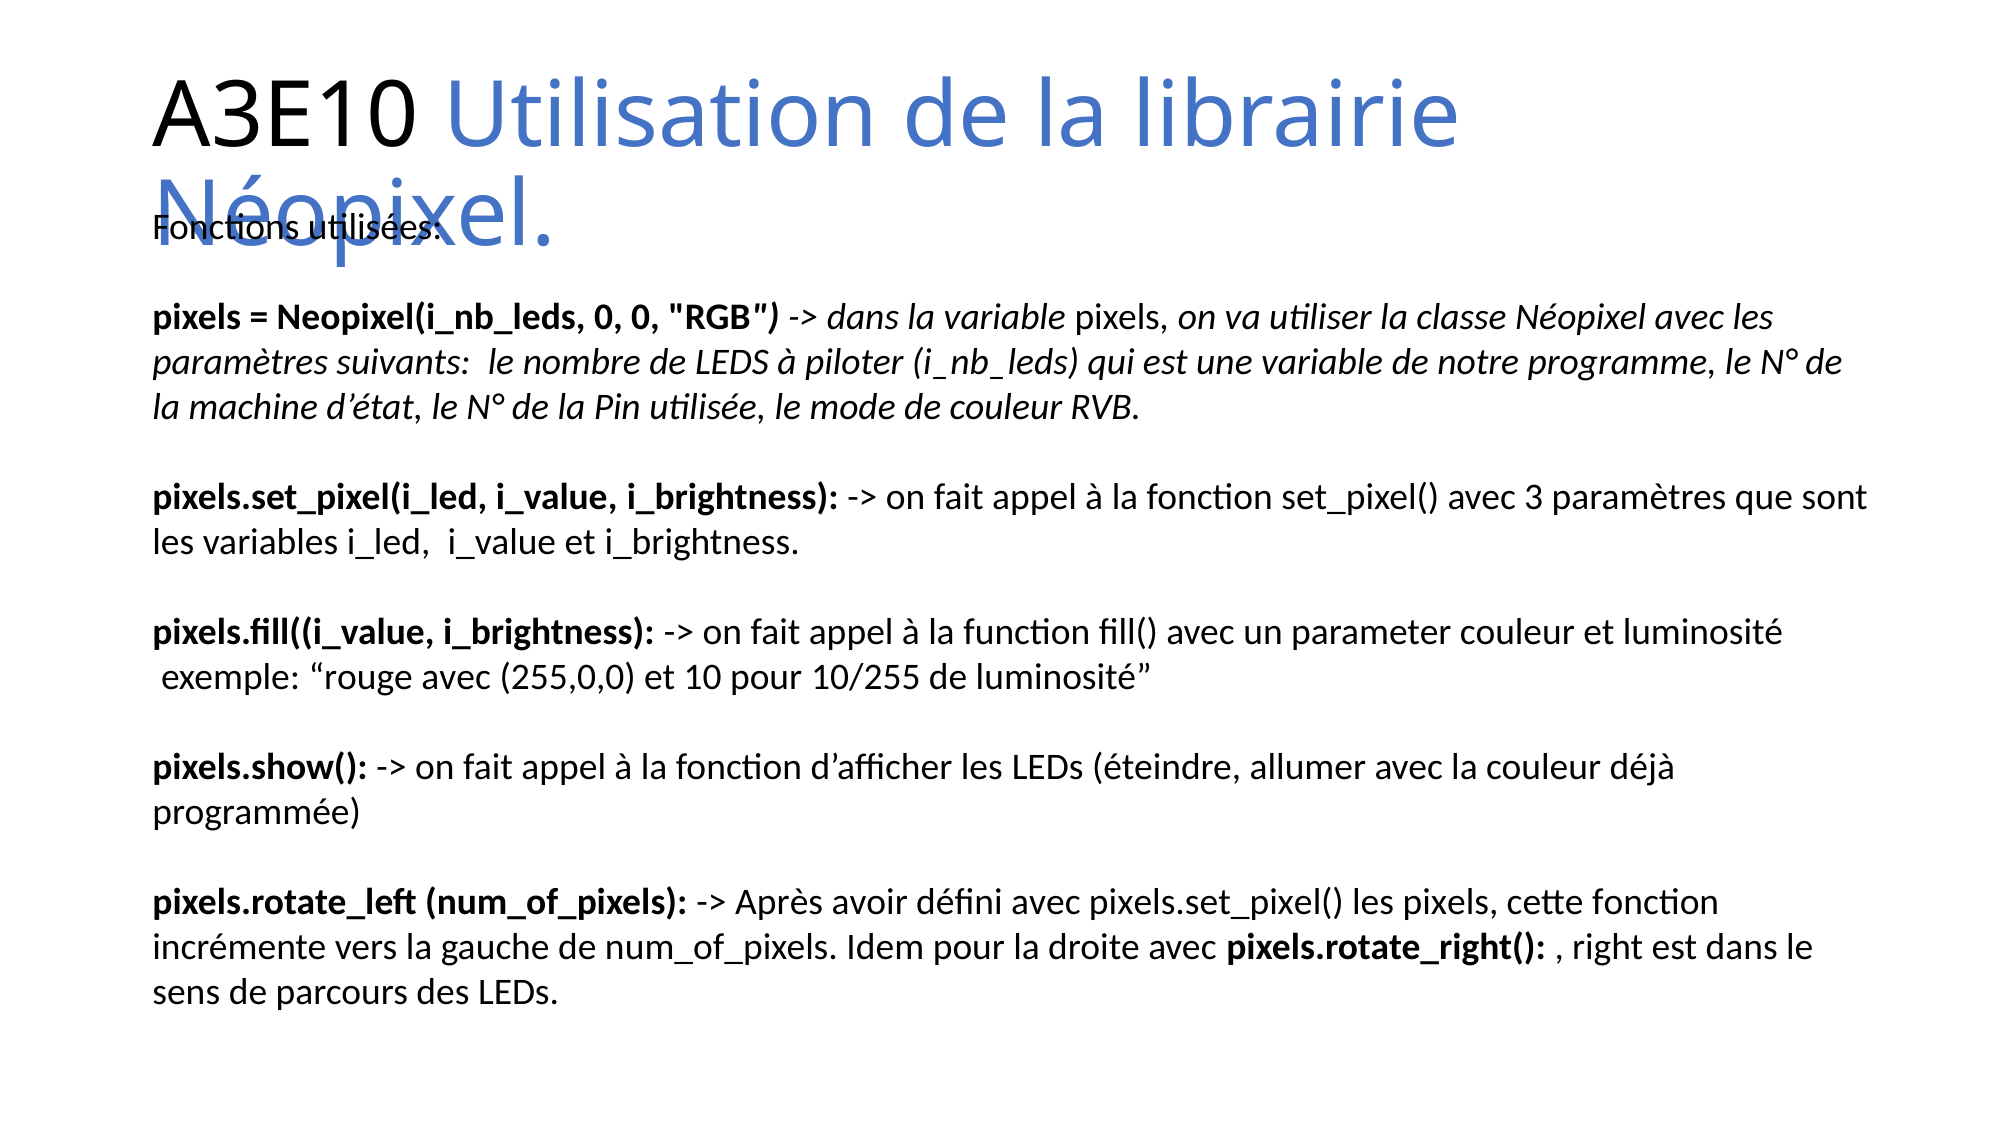

A3E10 Utilisation de la librairie Néopixel.
Fonctions utilisées:
pixels = Neopixel(i_nb_leds, 0, 0, "RGB") -> dans la variable pixels, on va utiliser la classe Néopixel avec les paramètres suivants:  le nombre de LEDS à piloter (i_nb_leds) qui est une variable de notre programme, le N° de la machine d’état, le N° de la Pin utilisée, le mode de couleur RVB.
pixels.set_pixel(i_led, i_value, i_brightness): -> on fait appel à la fonction set_pixel() avec 3 paramètres que sont les variables i_led,  i_value et i_brightness.
pixels.fill((i_value, i_brightness): -> on fait appel à la function fill() avec un parameter couleur et luminosité
 exemple: “rouge avec (255,0,0) et 10 pour 10/255 de luminosité”
pixels.show(): -> on fait appel à la fonction d’afficher les LEDs (éteindre, allumer avec la couleur déjà programmée)
pixels.rotate_left (num_of_pixels): -> Après avoir défini avec pixels.set_pixel() les pixels, cette fonction incrémente vers la gauche de num_of_pixels. Idem pour la droite avec pixels.rotate_right(): , right est dans le sens de parcours des LEDs.